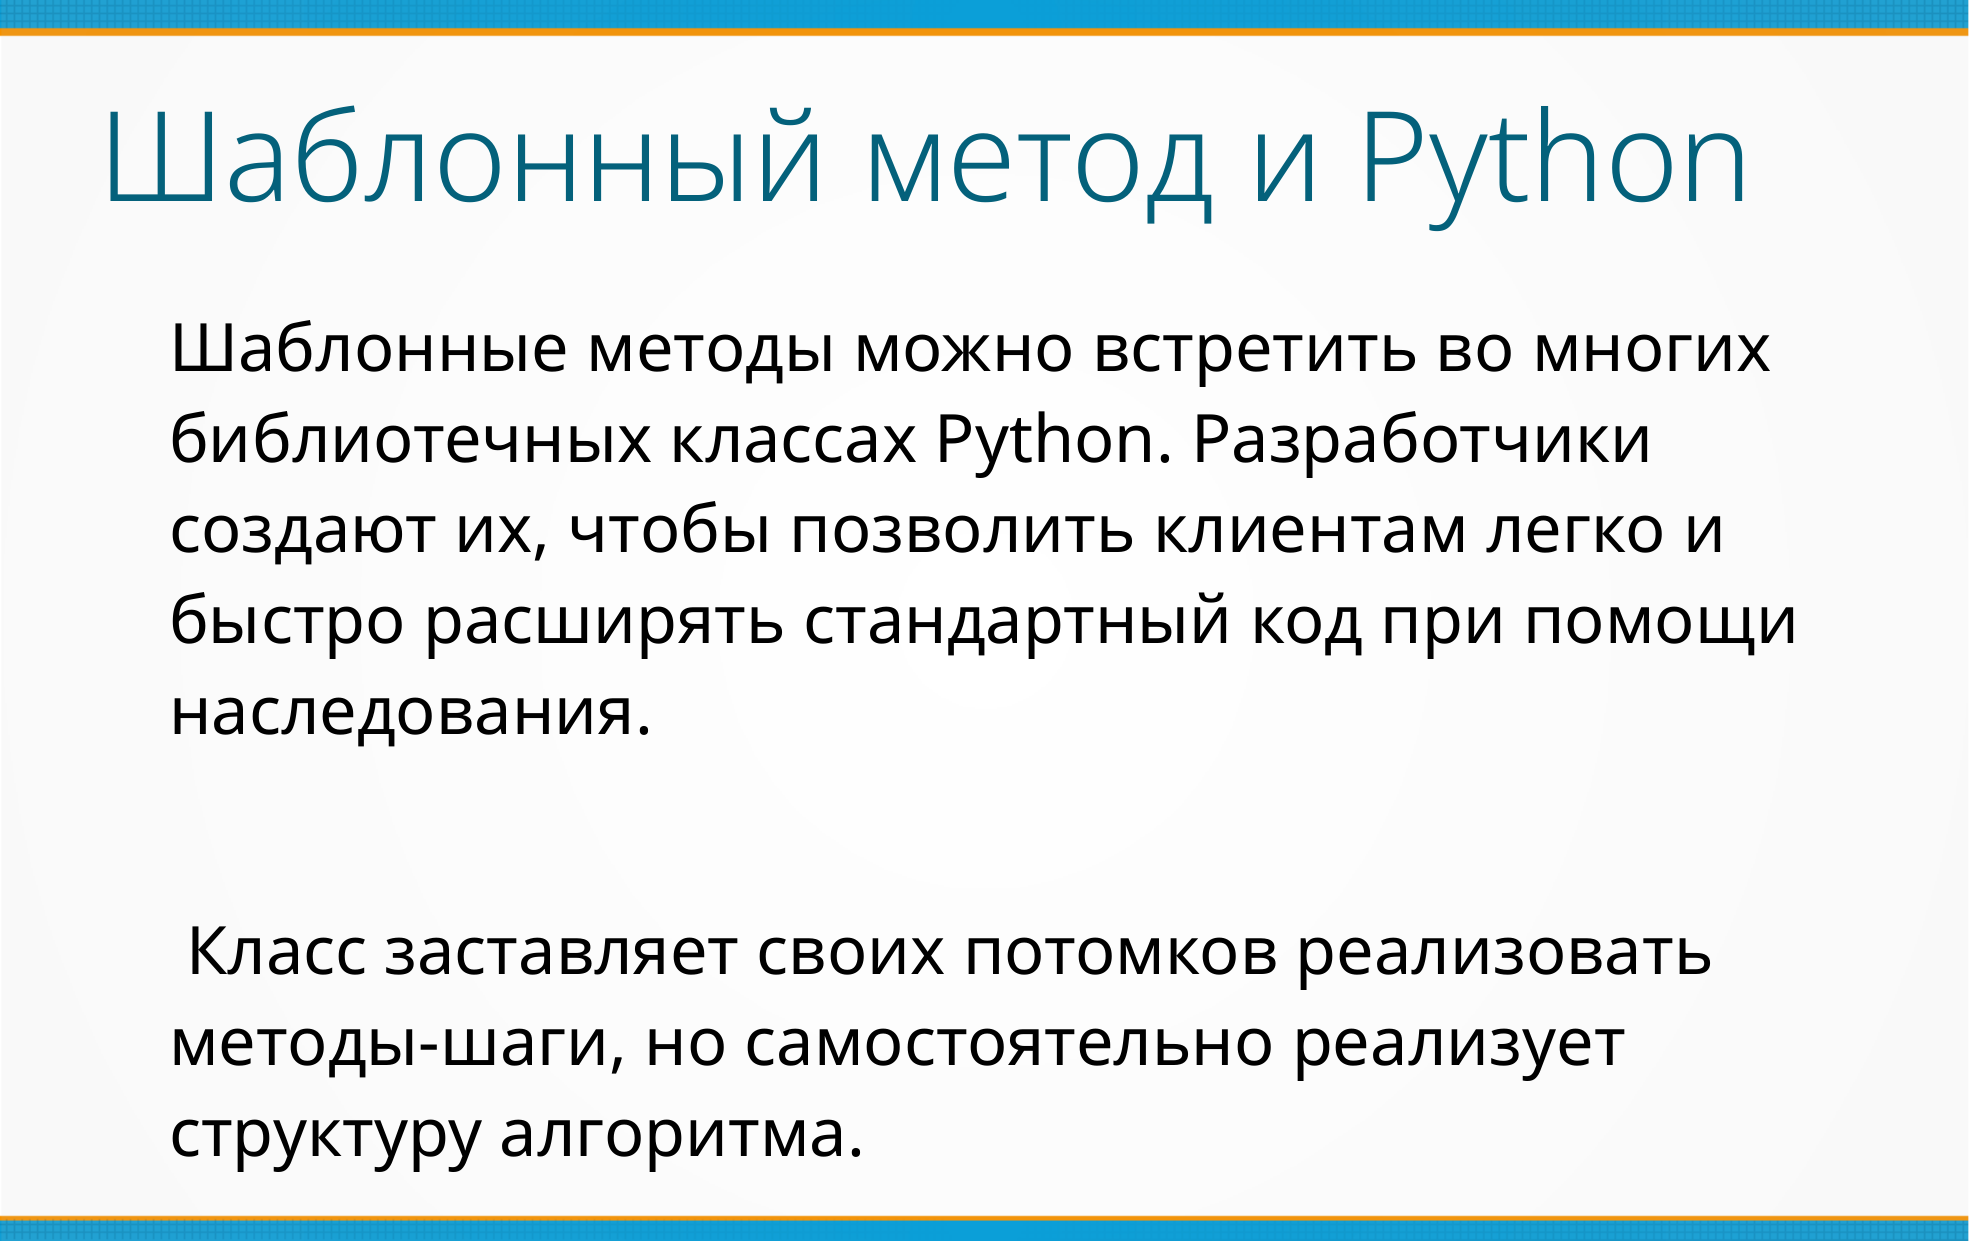

# Шаблонный метод и Python
Шаблонные методы можно встретить во многих библиотечных классах Python. Разработчики создают их, чтобы позволить клиентам легко и быстро расширять стандартный код при помощи наследования.
 Класс заставляет своих потомков реализовать методы-шаги, но самостоятельно реализует структуру алгоритма.